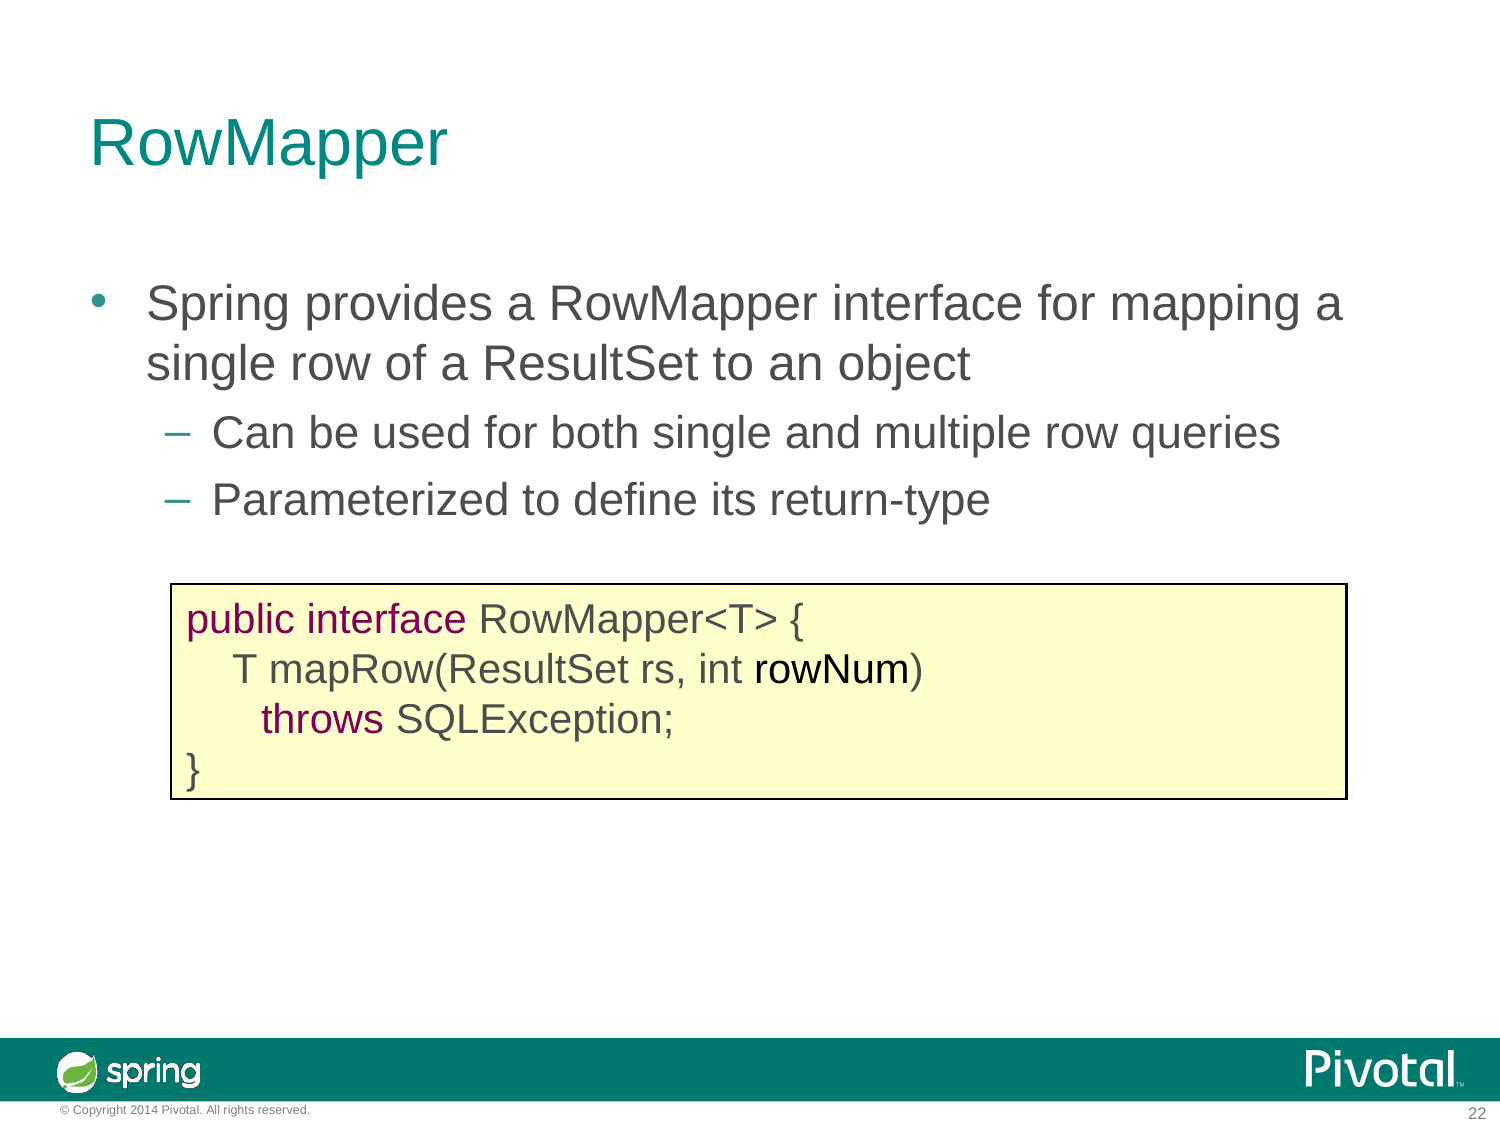

# RowMapper
Spring provides a RowMapper interface for mapping a single row of a ResultSet to an object
Can be used for both single and multiple row queries
Parameterized to define its return-type
public interface RowMapper<T> {
 T mapRow(ResultSet rs, int rowNum)
	throws SQLException;
}